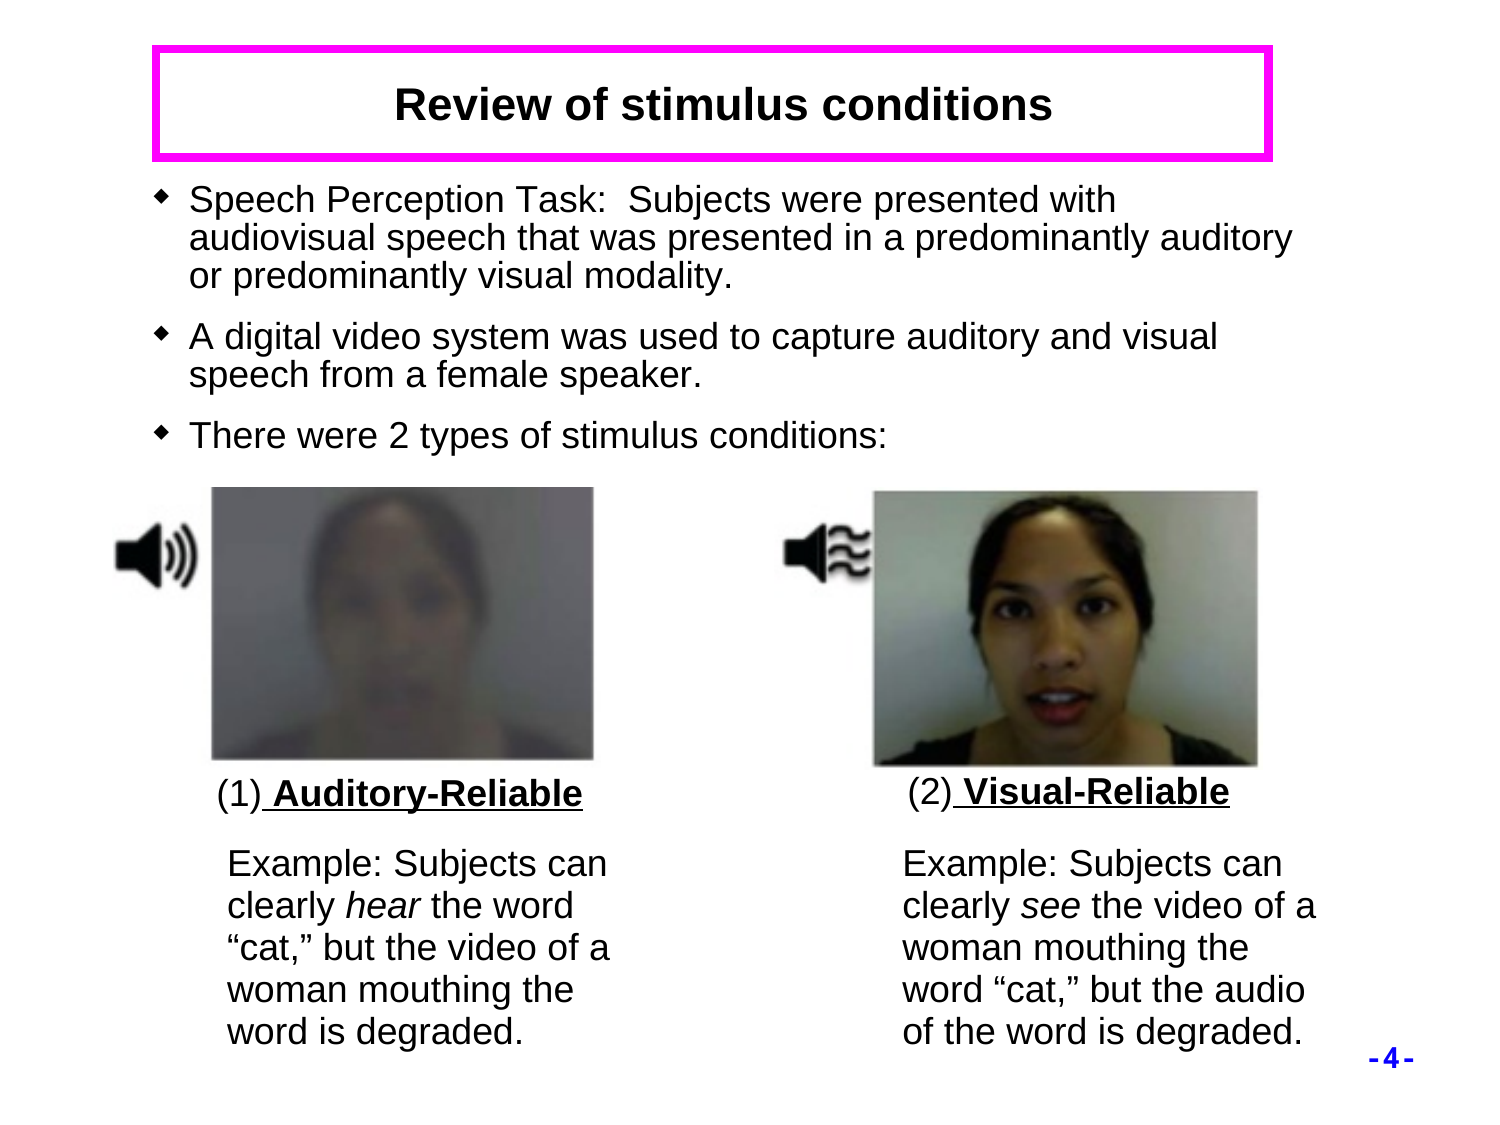

#
 Review of stimulus conditions
Speech Perception Task: Subjects were presented with audiovisual speech that was presented in a predominantly auditory or predominantly visual modality.
A digital video system was used to capture auditory and visual speech from a female speaker.
There were 2 types of stimulus conditions:
(2) Visual-Reliable
(1) Auditory-Reliable
Example: Subjects can clearly hear the word “cat,” but the video of a woman mouthing the word is degraded.
Example: Subjects can clearly see the video of a woman mouthing the word “cat,” but the audio of the word is degraded.